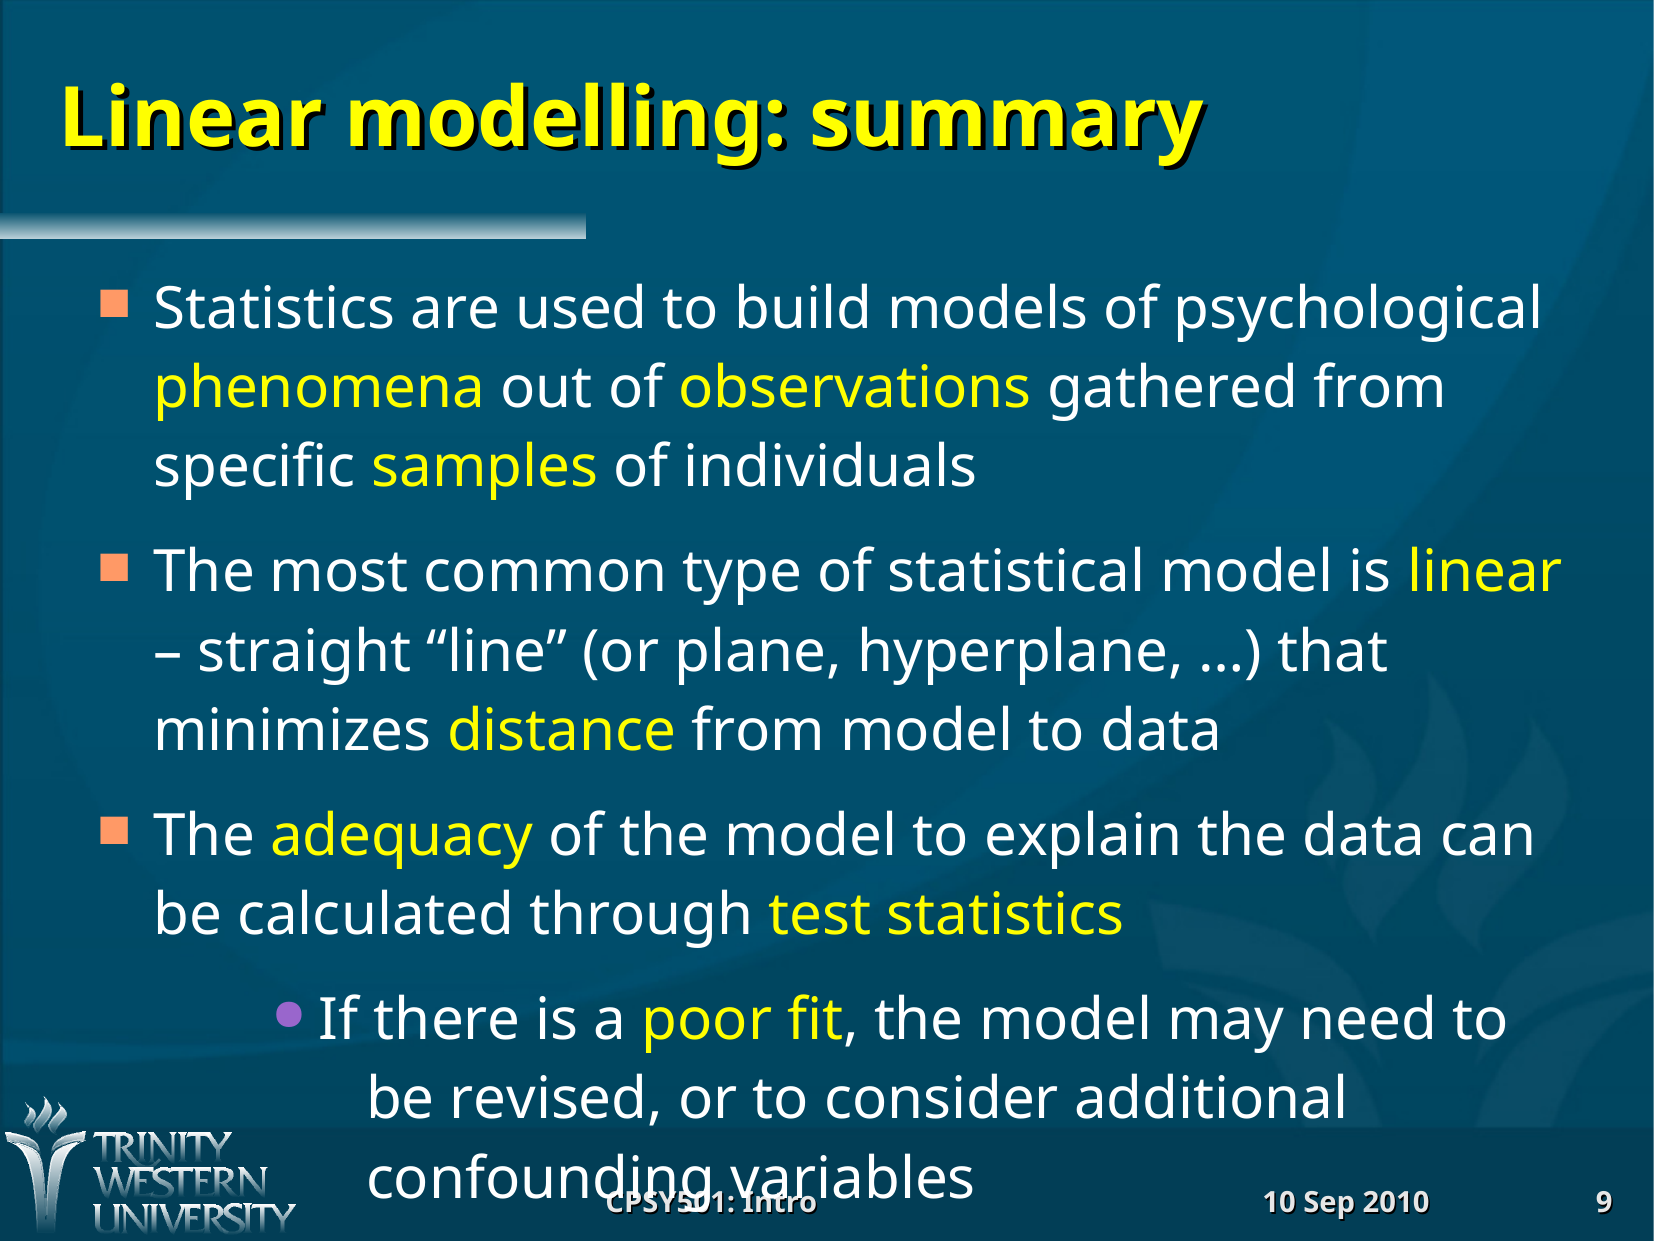

# Linear modelling: summary
Statistics are used to build models of psychological phenomena out of observations gathered from specific samples of individuals
The most common type of statistical model is linear – straight “line” (or plane, hyperplane, …) that minimizes distance from model to data
The adequacy of the model to explain the data can be calculated through test statistics
If there is a poor fit, the model may need to be revised, or to consider additional confounding variables
CPSY501: Intro
10 Sep 2010
9